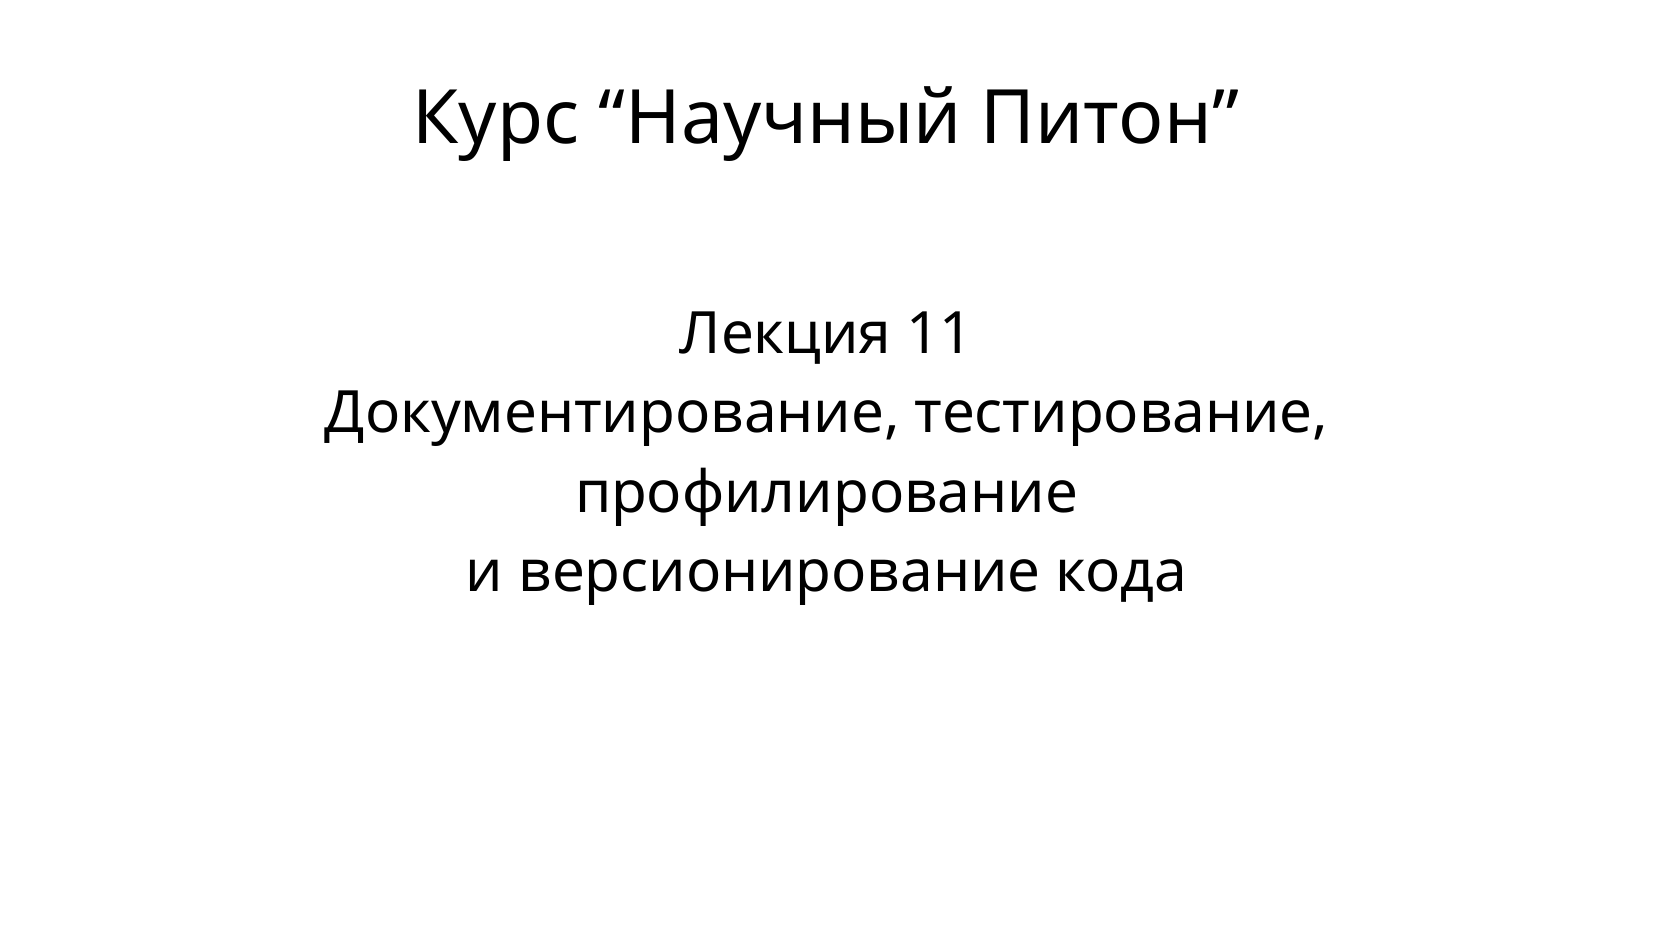

# Курс “Научный Питон”
Лекция 11
Документирование, тестирование,
профилирование
и версионирование кода